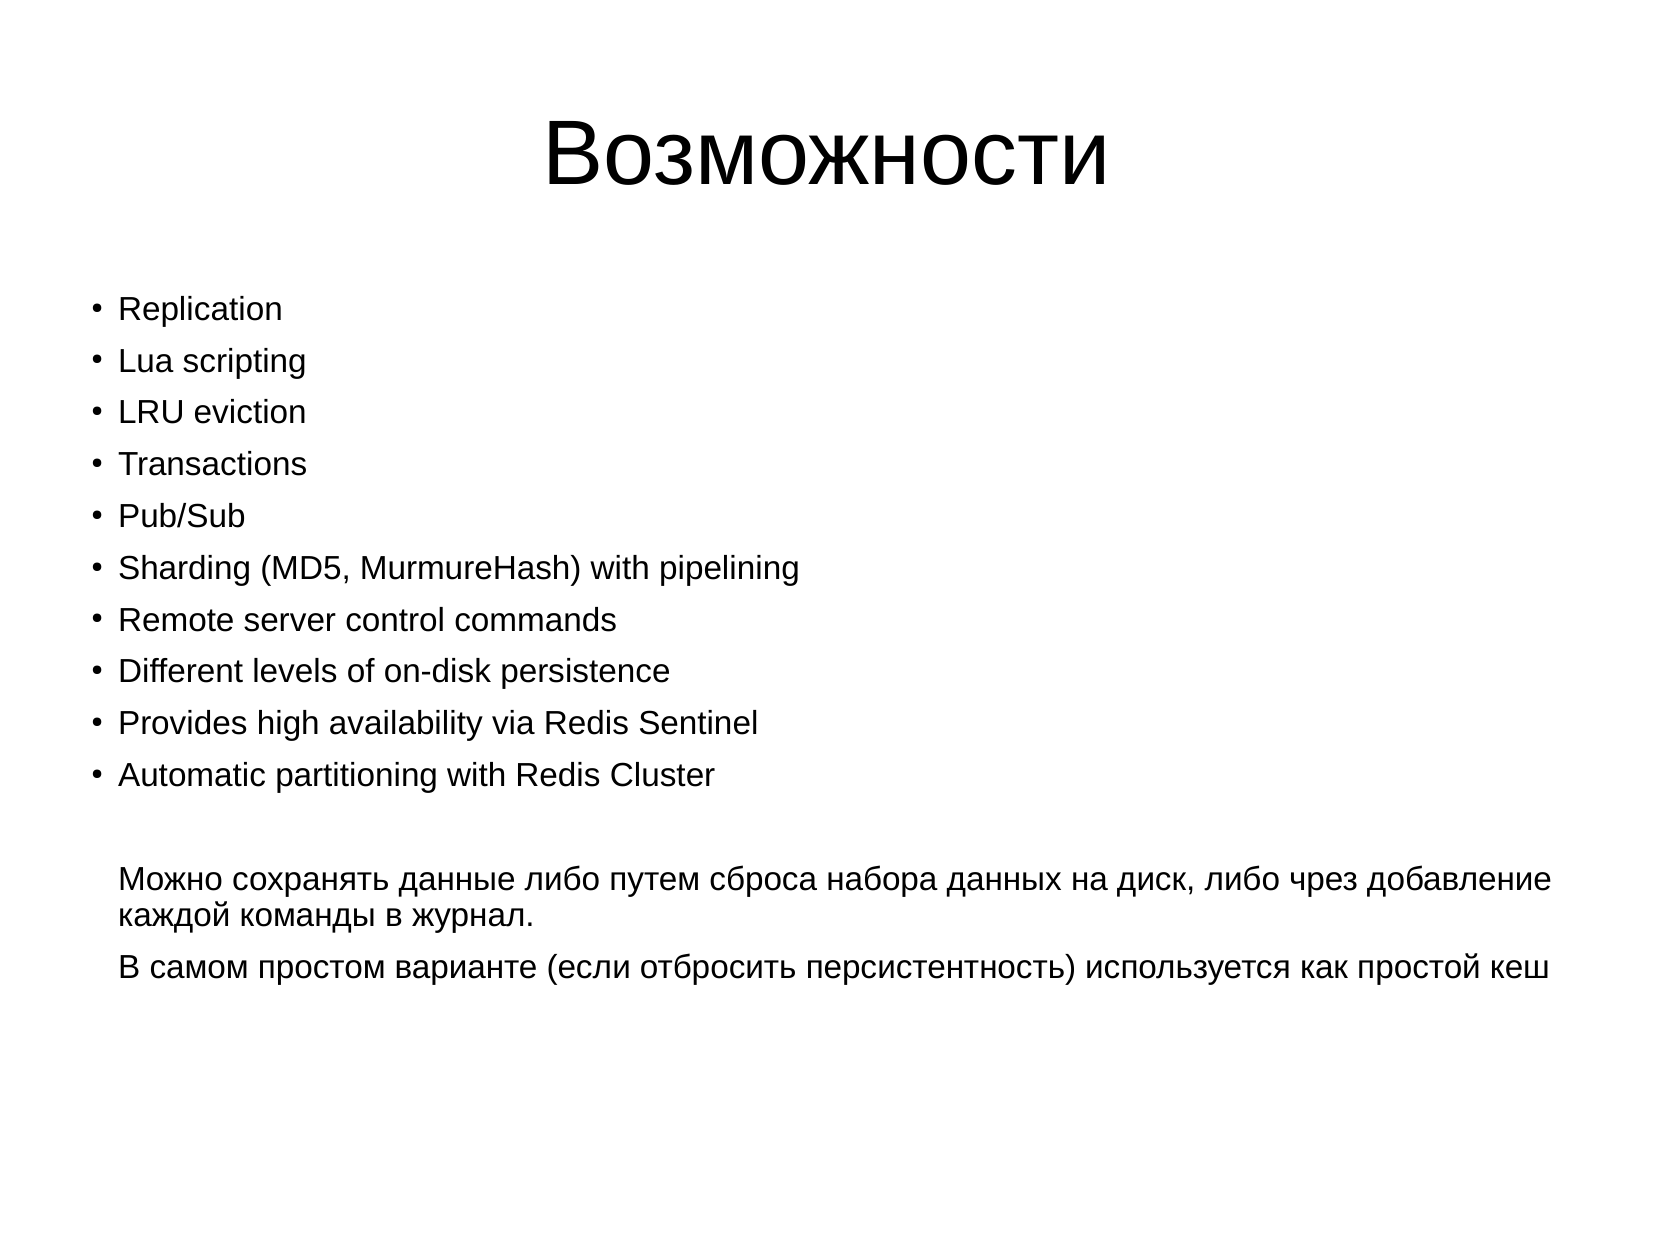

# Возможности
Replication
Lua scripting
LRU eviction
Transactions
Pub/Sub
Sharding (MD5, MurmureHash) with pipelining
Remote server control commands
Different levels of on-disk persistence
Provides high availability via Redis Sentinel
Automatic partitioning with Redis Cluster
Можно сохранять данные либо путем сброса набора данных на диск, либо чрез добавление каждой команды в журнал.
В самом простом варианте (если отбросить персистентность) используется как простой кеш